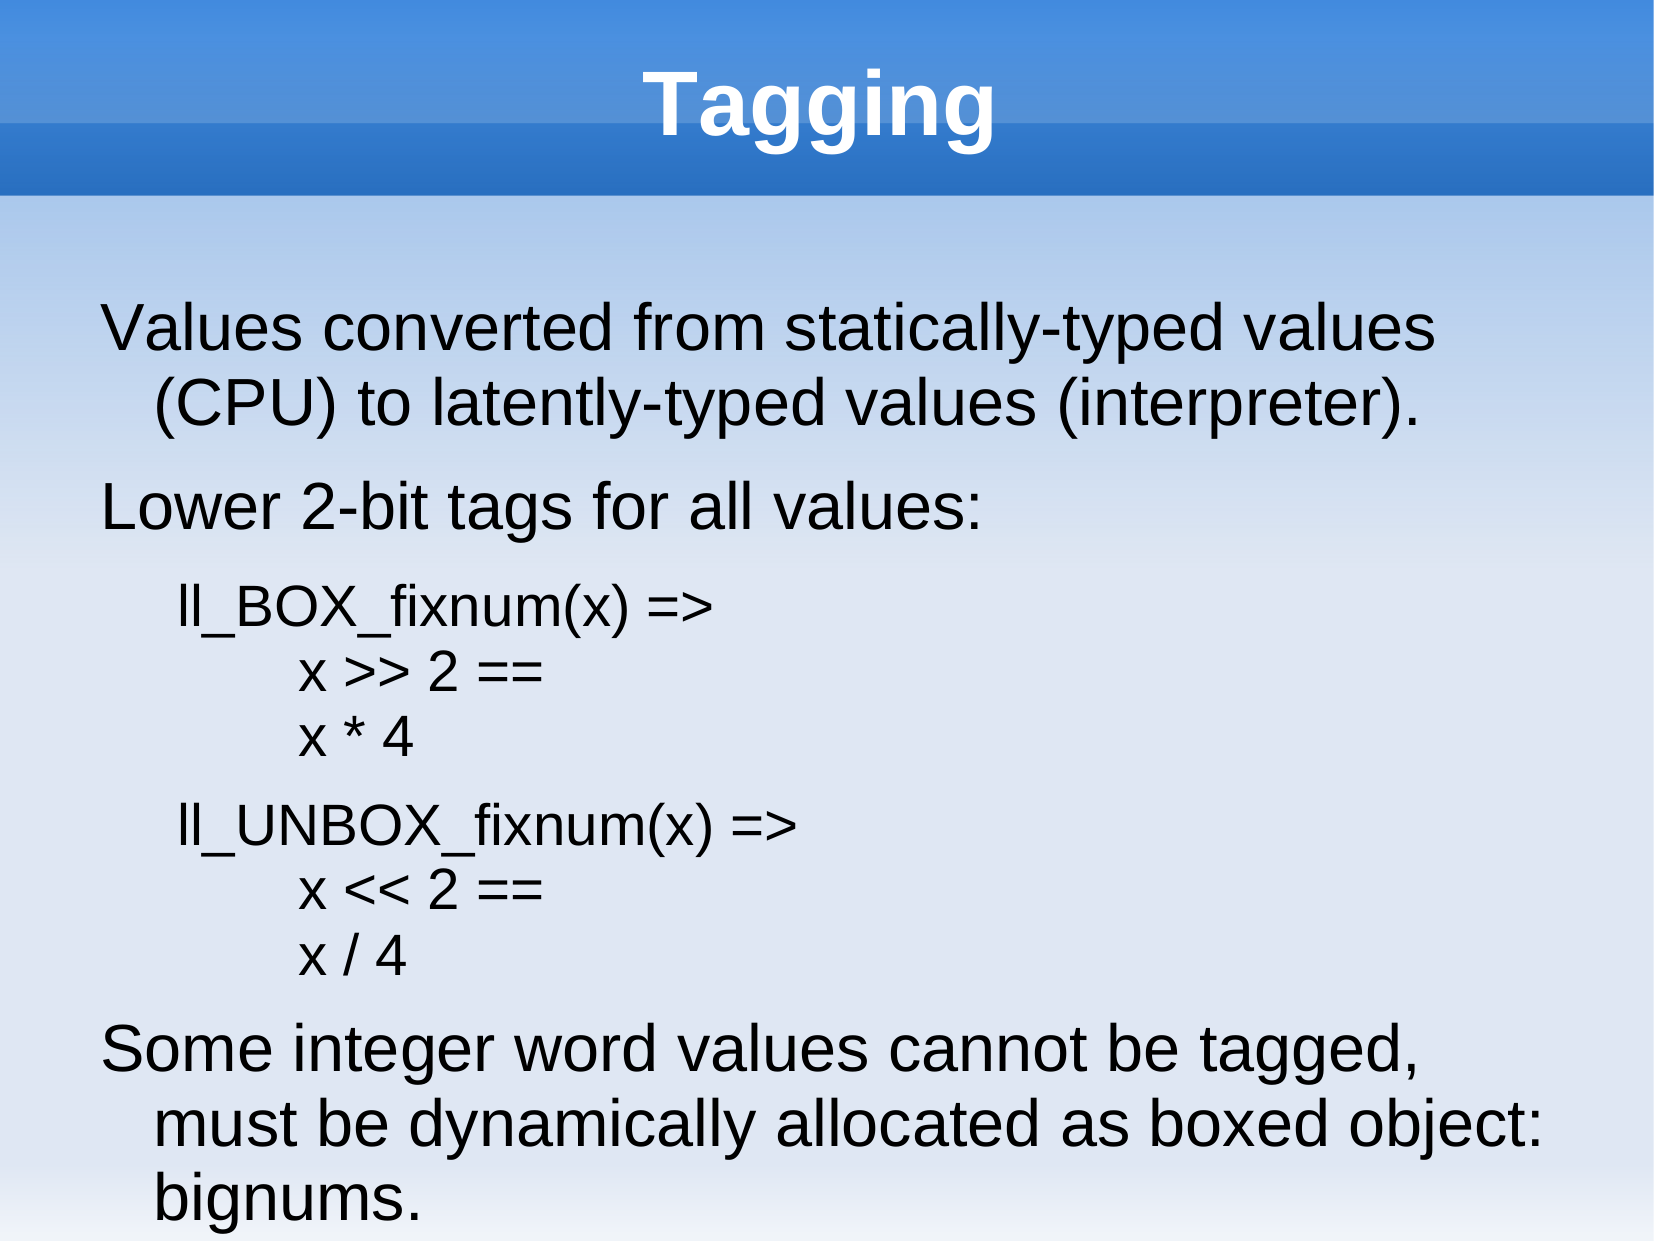

# Tagging
Values converted from statically-typed values (CPU) to latently-typed values (interpreter).
Lower 2-bit tags for all values:
ll_BOX_fixnum(x) =>
	x >> 2 ==
	x * 4
ll_UNBOX_fixnum(x) =>
	x << 2 ==
	x / 4
Some integer word values cannot be tagged, must be dynamically allocated as boxed object: bignums.